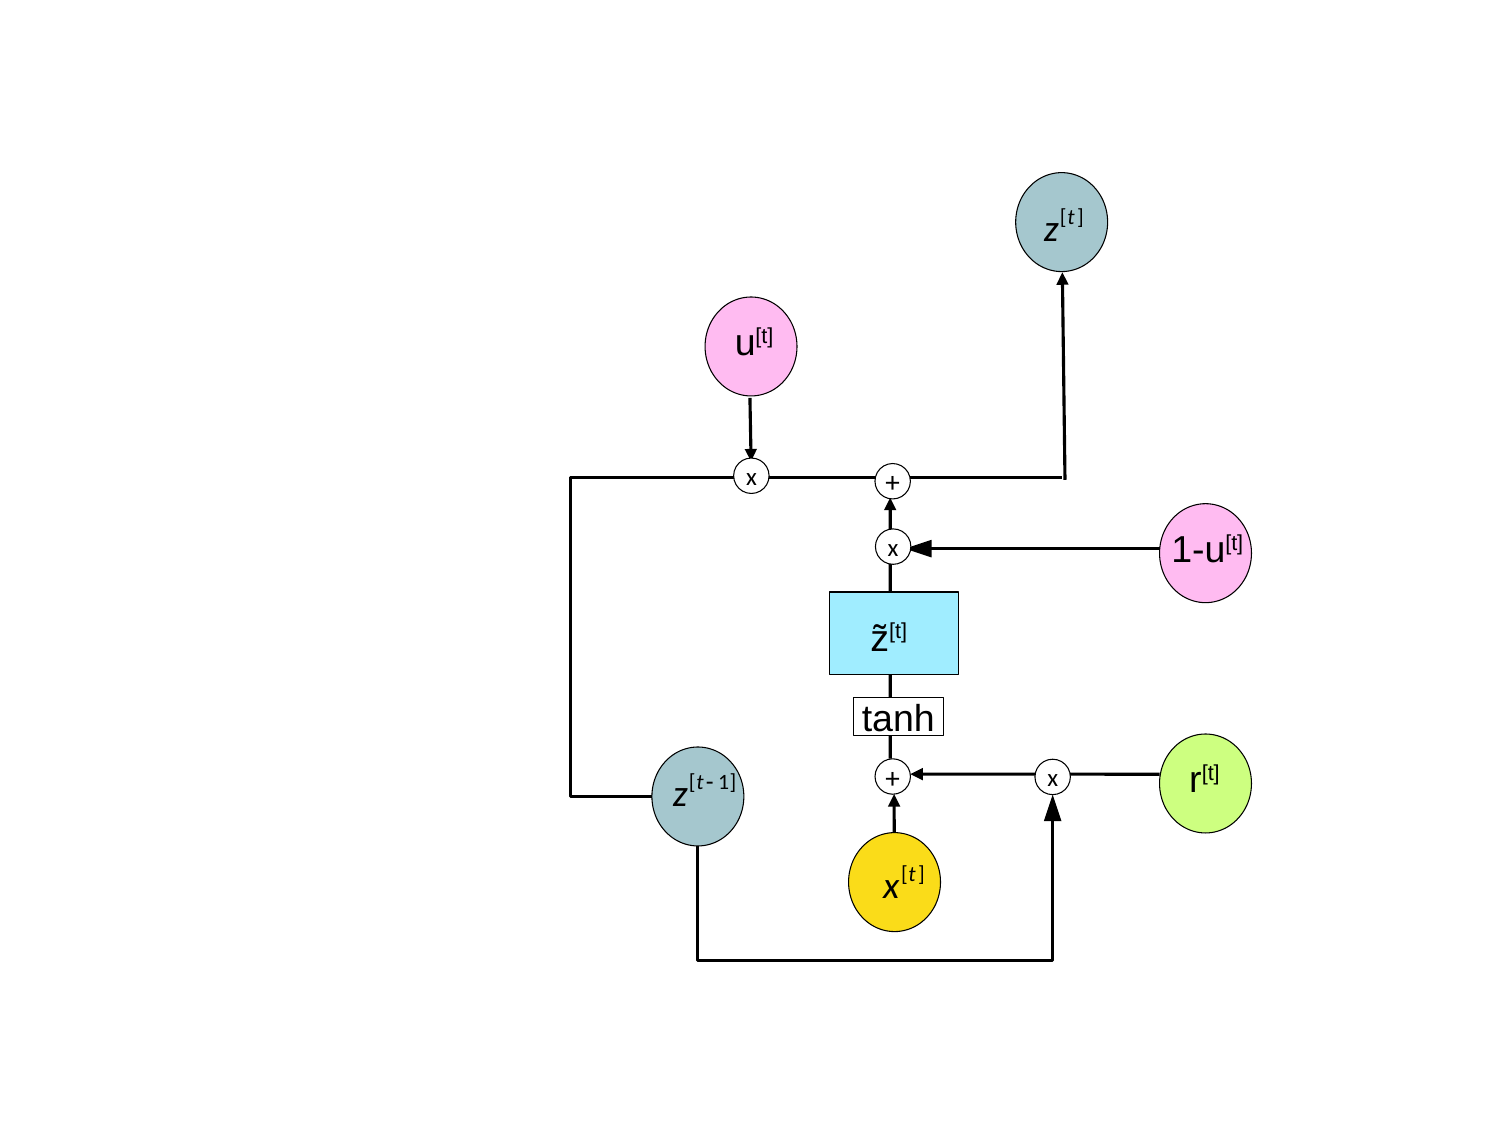

u[t]
x
+
1-u[t]
x
z̃[t]
tanh
r[t]
+
x